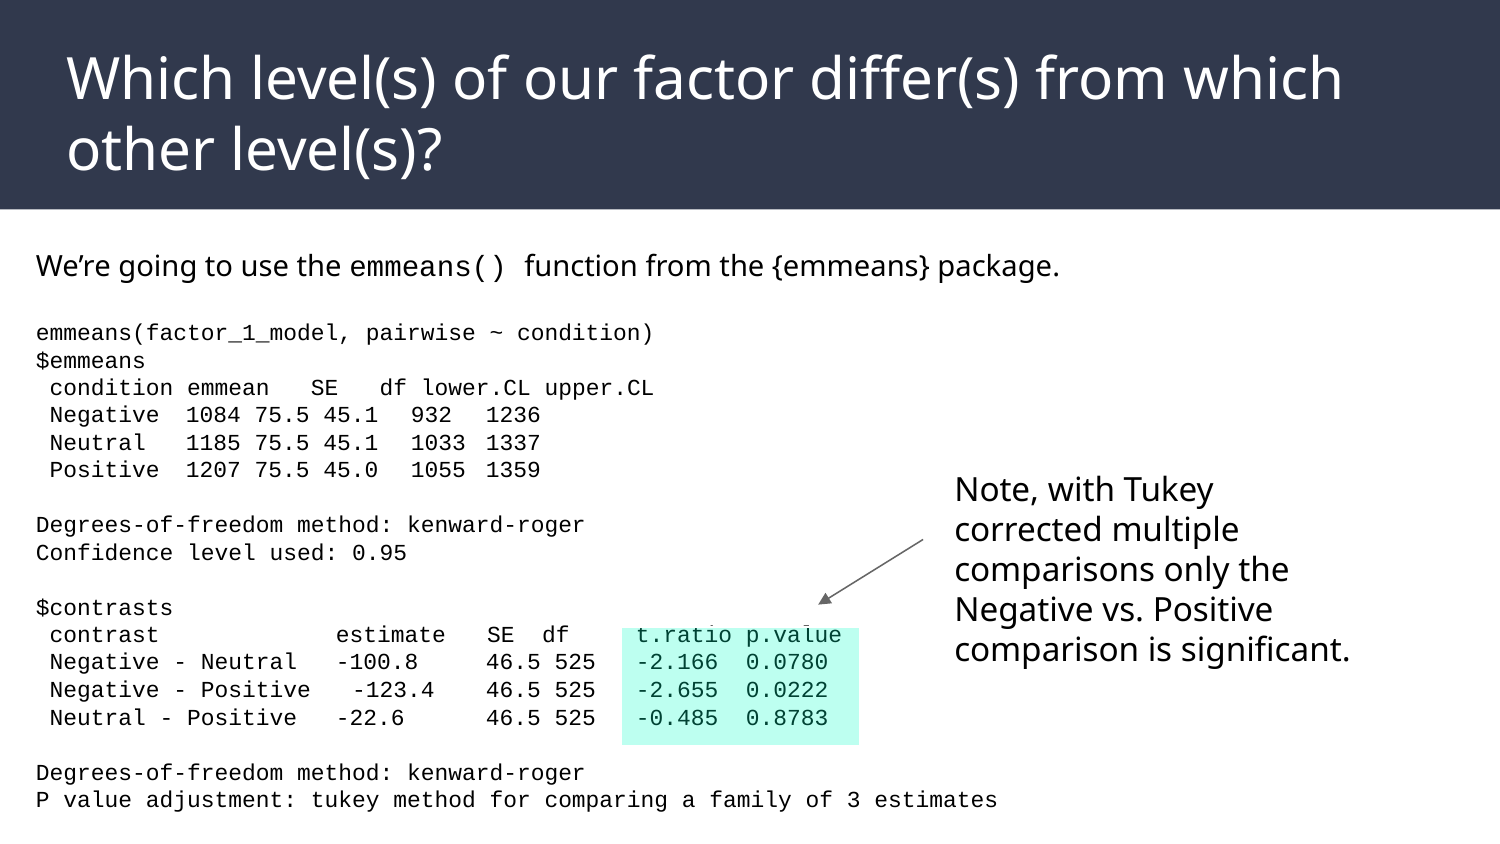

# Which level(s) of our factor differ(s) from which other level(s)?
We’re going to use the emmeans() function from the {emmeans} package.
emmeans(factor_1_model, pairwise ~ condition)
$emmeans
 condition emmean SE df lower.CL upper.CL
 Negative	1084 75.5 45.1 	932 	1236
 Neutral 	1185 75.5 45.1 	1033 	1337
 Positive	1207 75.5 45.0 	1055 	1359
Degrees-of-freedom method: kenward-roger
Confidence level used: 0.95
$contrasts
 contrast 	estimate SE df 	t.ratio p.value
 Negative - Neutral	-100.8 	46.5 525 	-2.166 0.0780
 Negative - Positive -123.4 	46.5 525 	-2.655 0.0222
 Neutral - Positive 	-22.6 	46.5 525 	-0.485 0.8783
Degrees-of-freedom method: kenward-roger
P value adjustment: tukey method for comparing a family of 3 estimates
Note, with Tukey corrected multiple comparisons only the Negative vs. Positive comparison is significant.